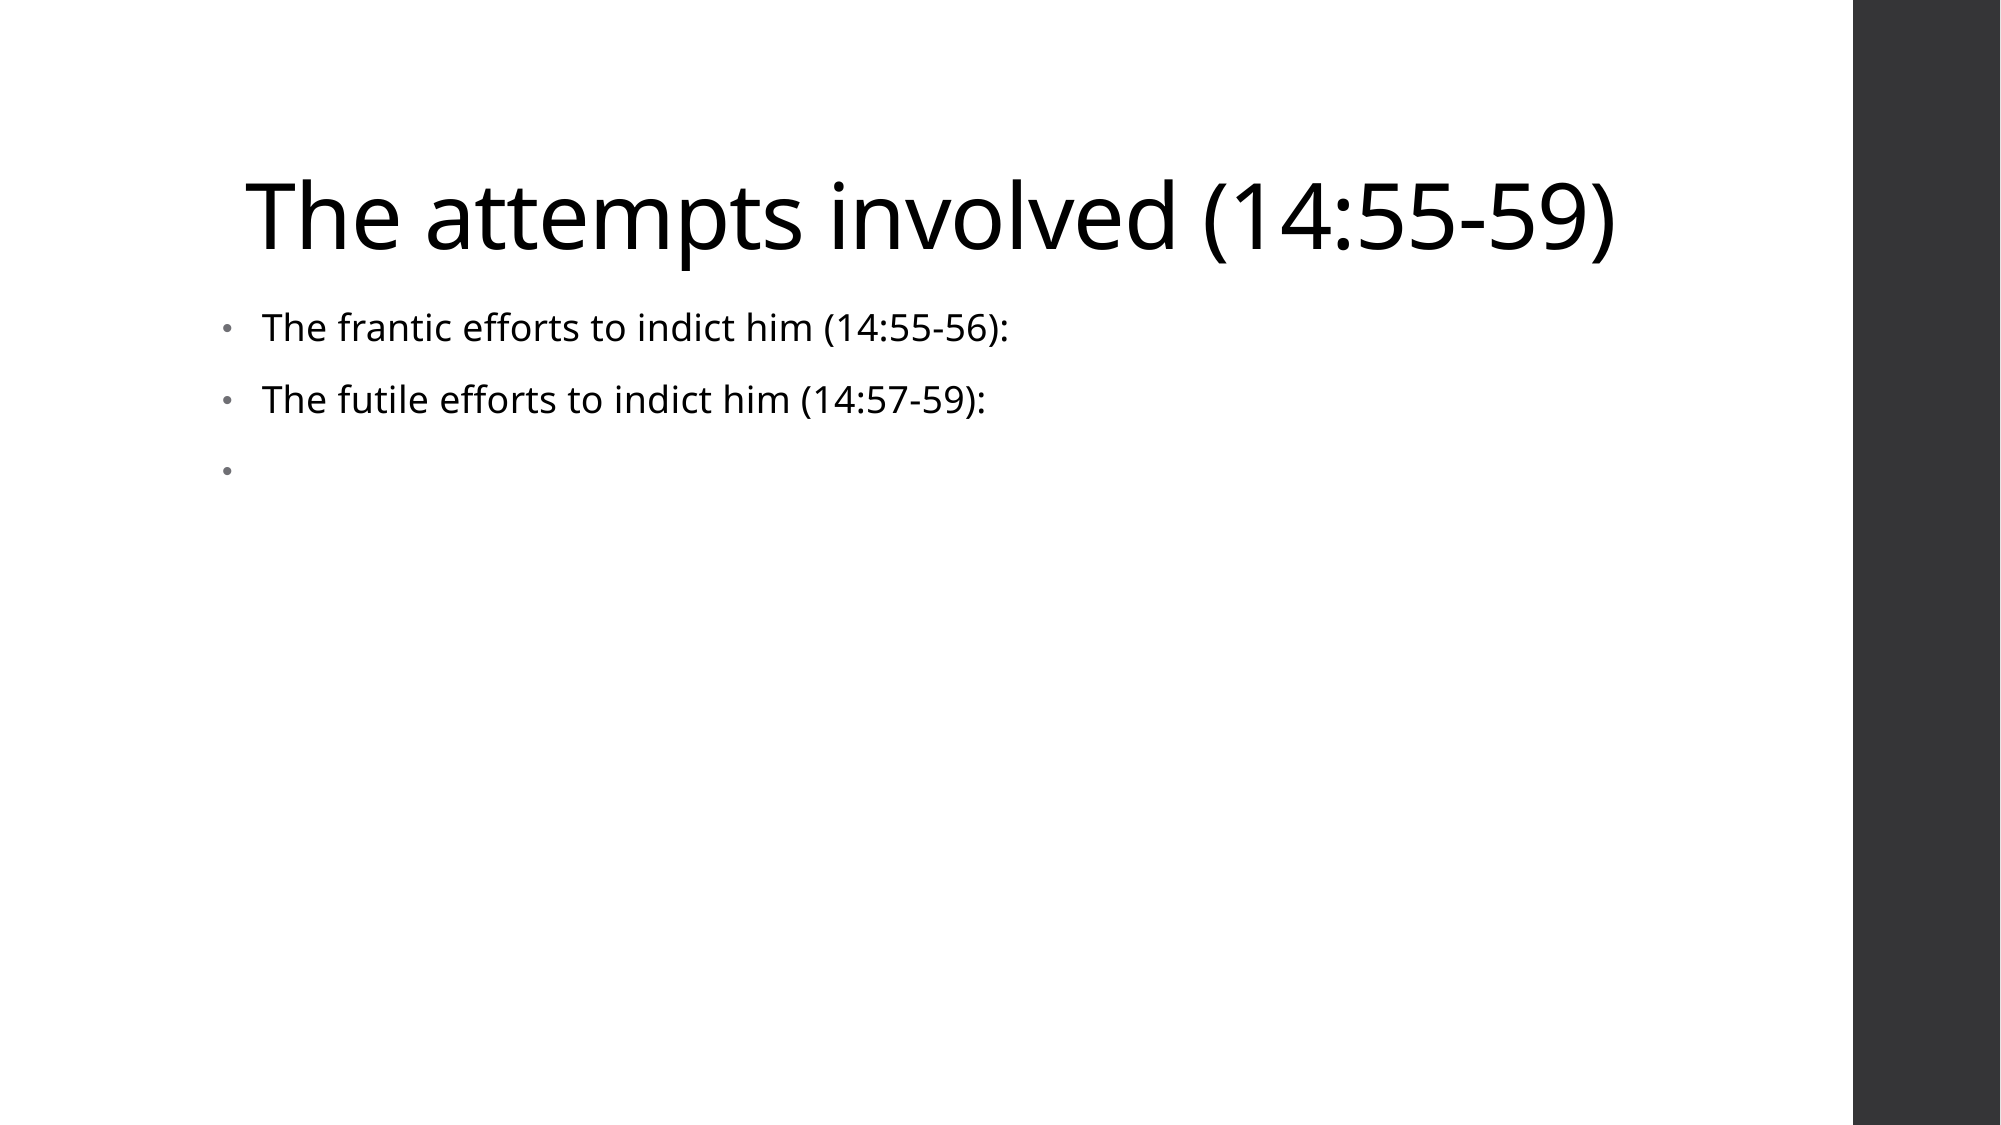

# The attempts involved (14:55-59)
 The frantic efforts to indict him (14:55-56):
 The futile efforts to indict him (14:57-59):